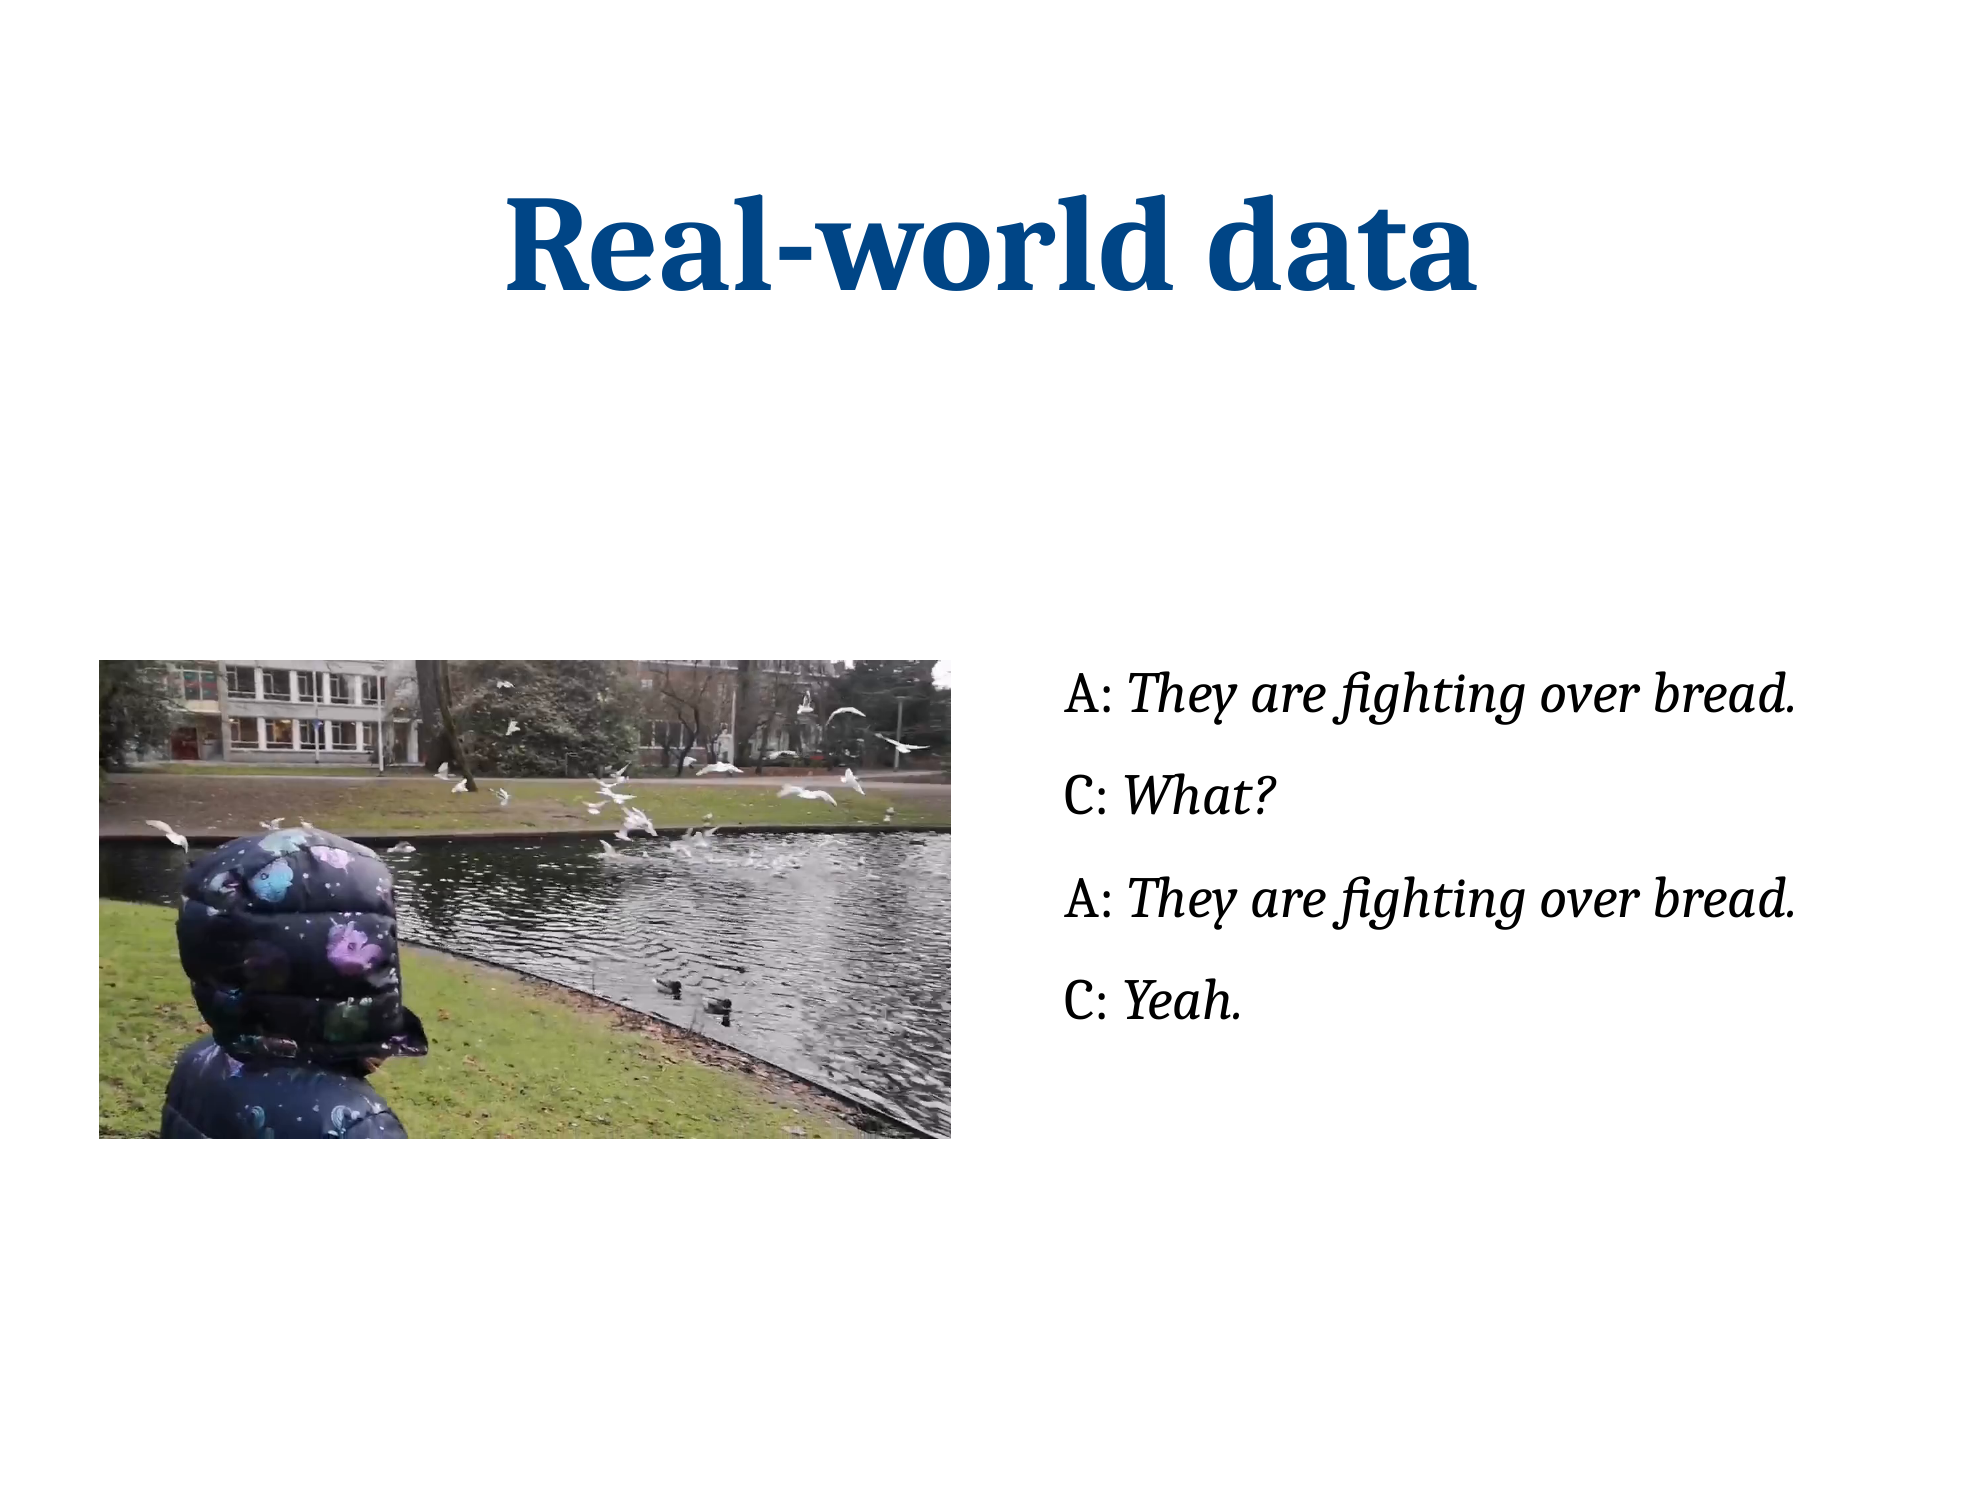

# Real-world data
A: They are fighting over bread.
C: What?
A: They are fighting over bread.
C: Yeah.